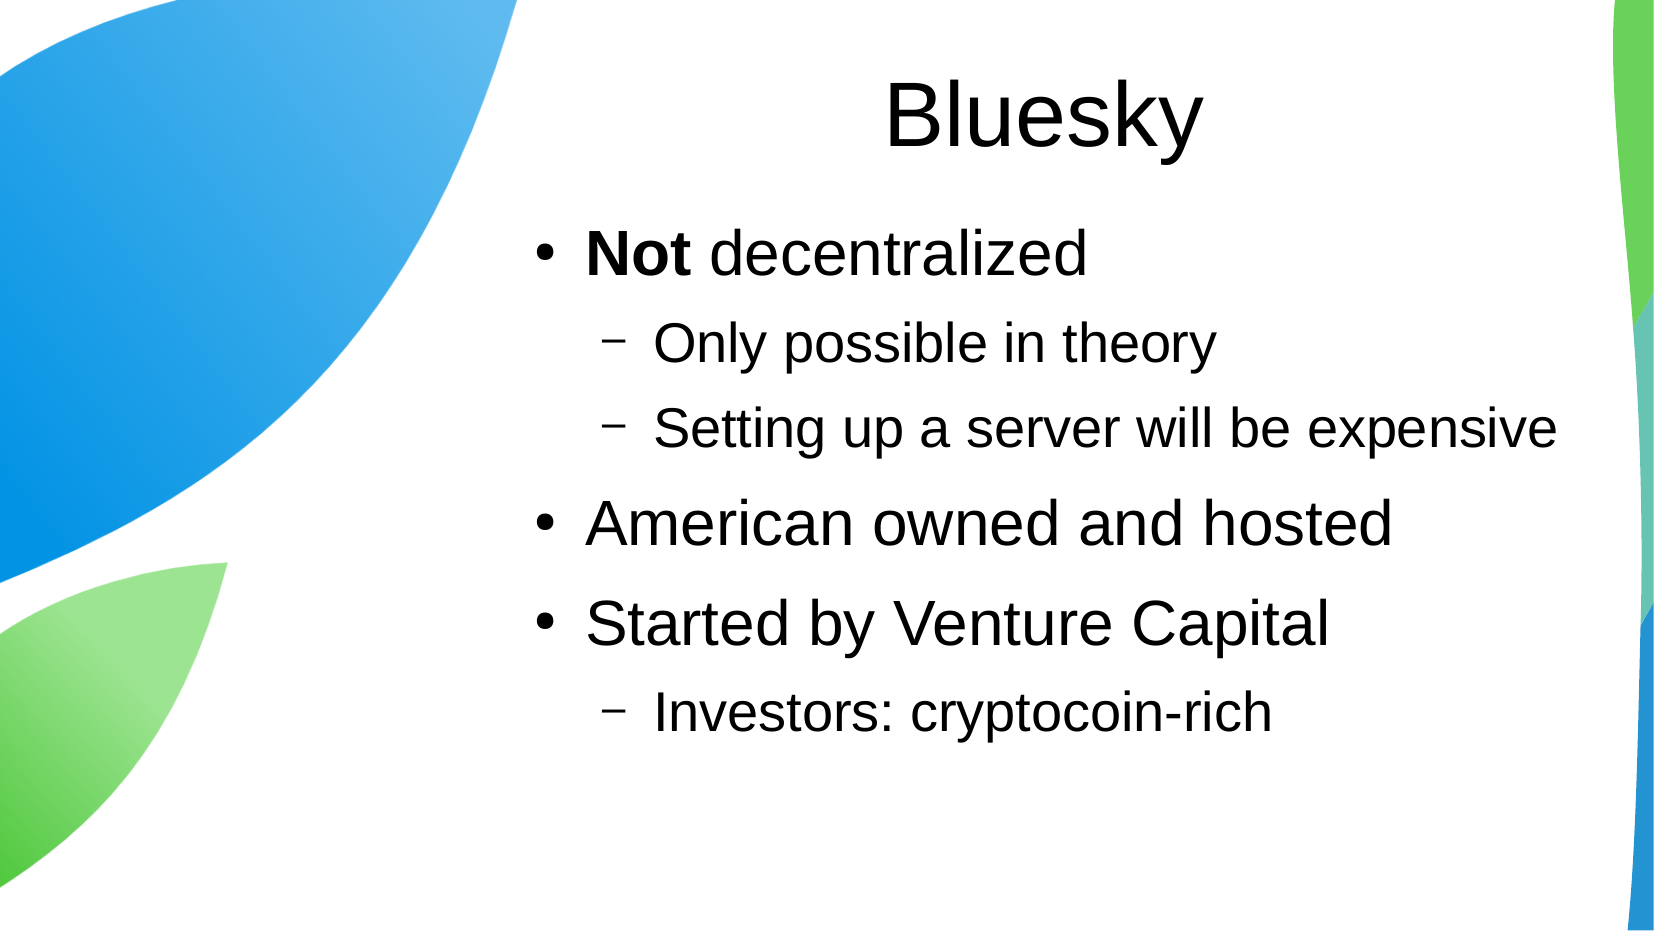

# Bluesky
Not decentralized
Only possible in theory
Setting up a server will be expensive
American owned and hosted
Started by Venture Capital
Investors: cryptocoin-rich